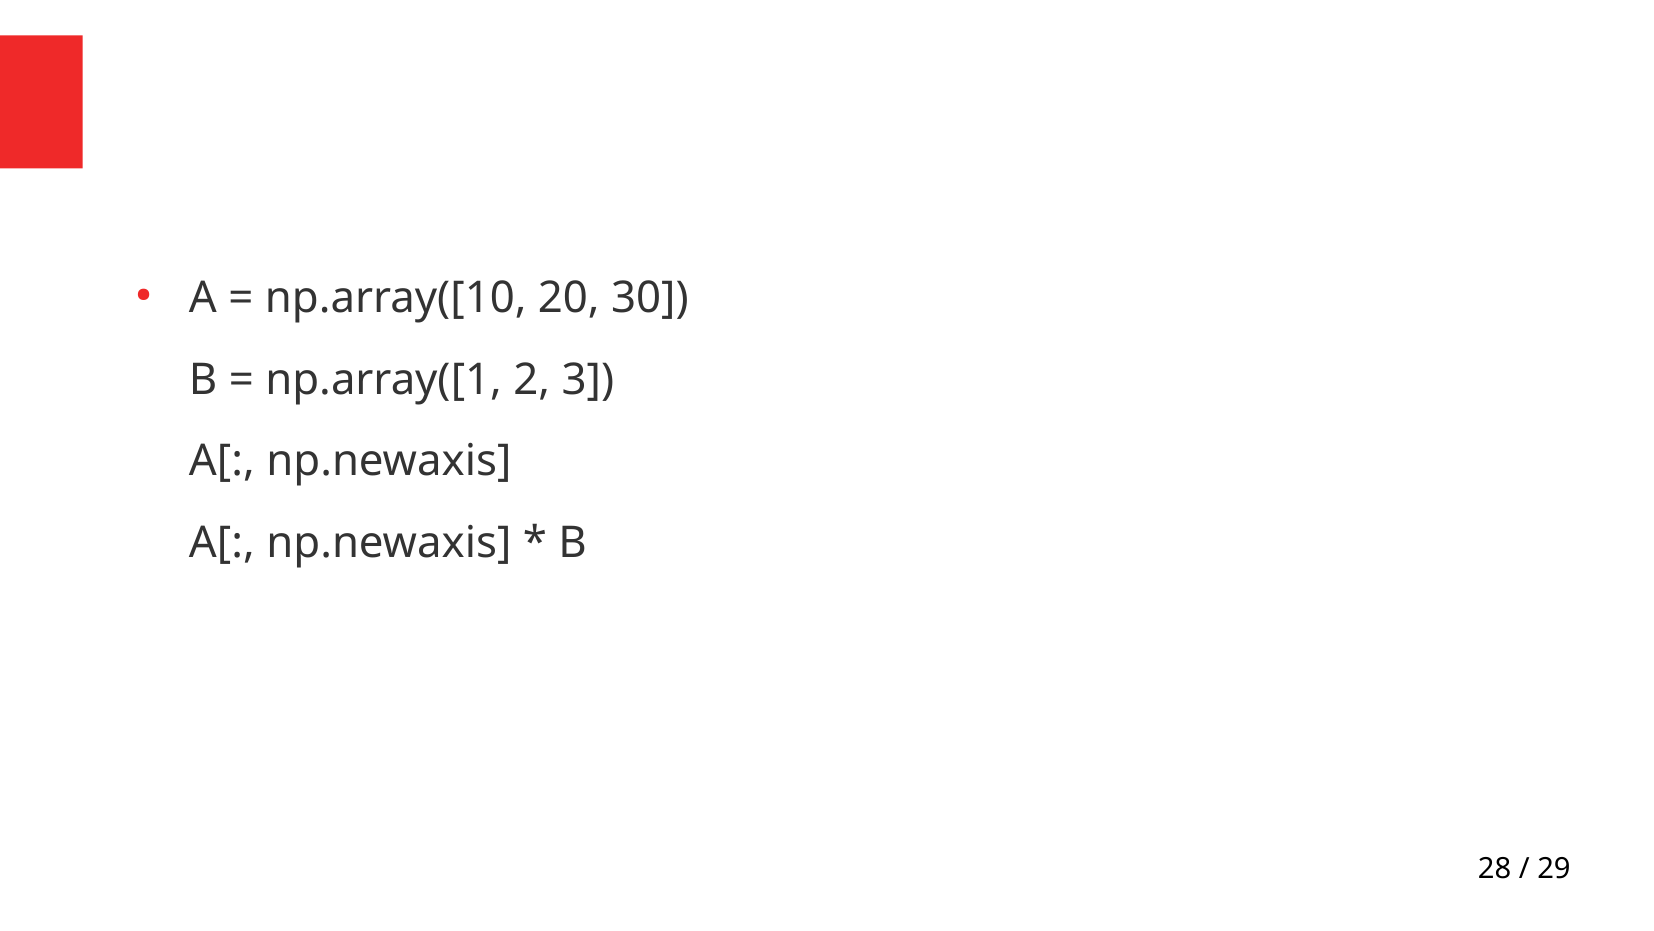

#
A = np.array([10, 20, 30])
B = np.array([1, 2, 3])
A[:, np.newaxis]
A[:, np.newaxis] * B
28